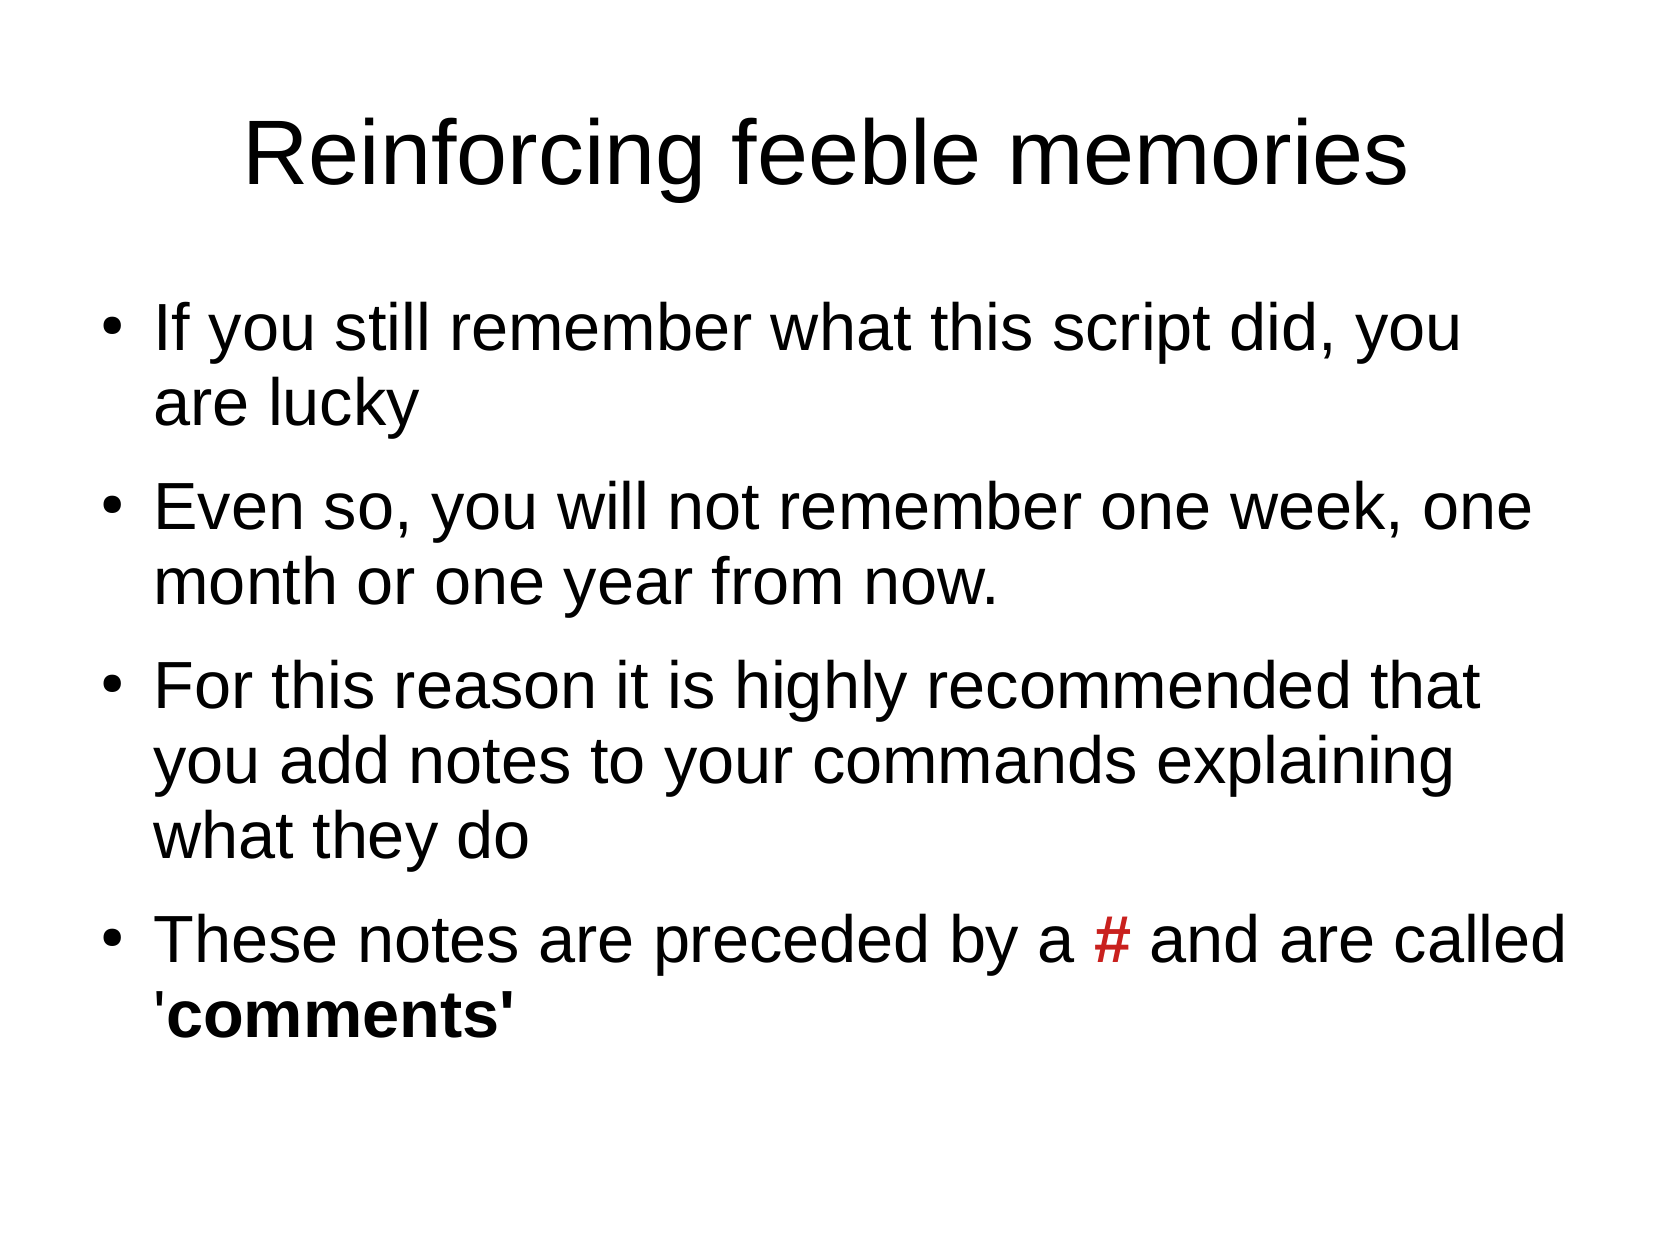

# Reinforcing feeble memories
If you still remember what this script did, you are lucky
Even so, you will not remember one week, one month or one year from now.
For this reason it is highly recommended that you add notes to your commands explaining what they do
These notes are preceded by a # and are called 'comments'